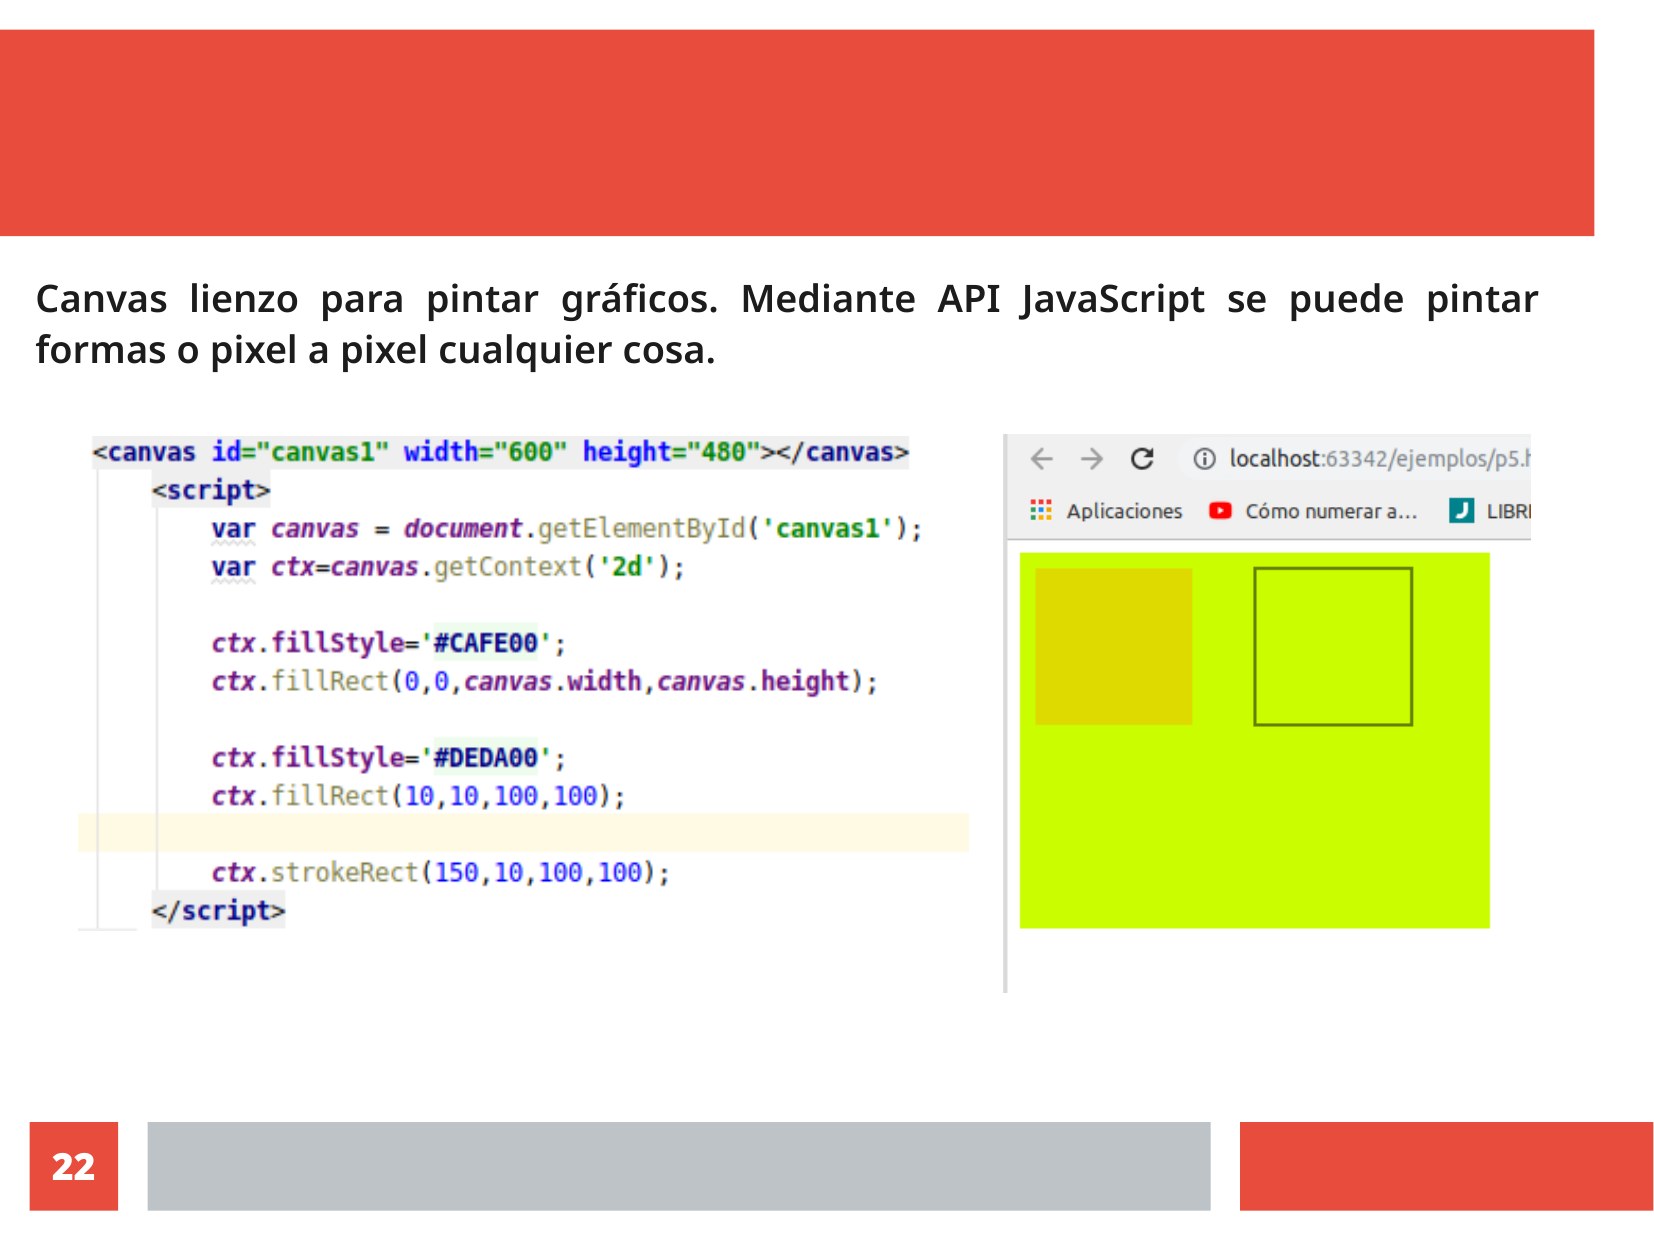

#
Canvas lienzo para pintar gráficos. Mediante API JavaScript se puede pintar formas o pixel a pixel cualquier cosa.
22